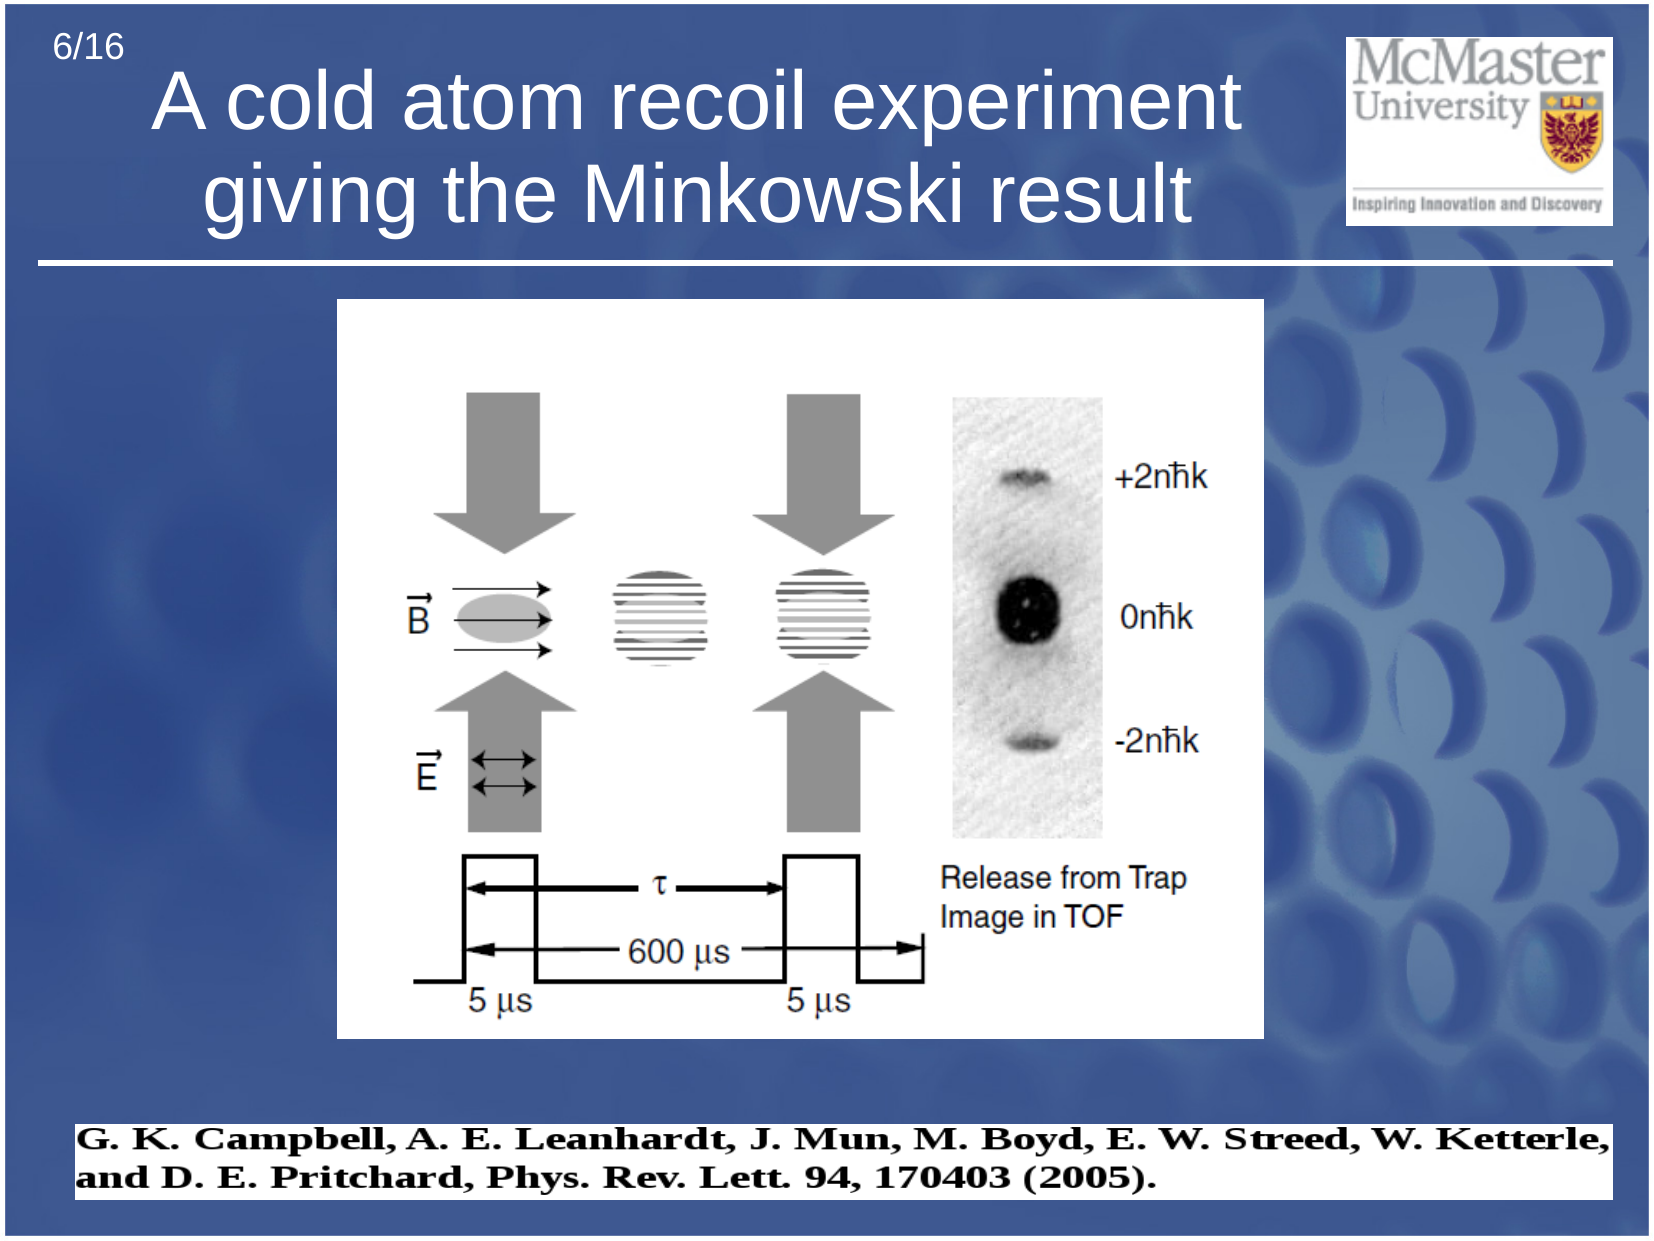

6/16
A cold atom recoil experiment giving the Minkowski result
#